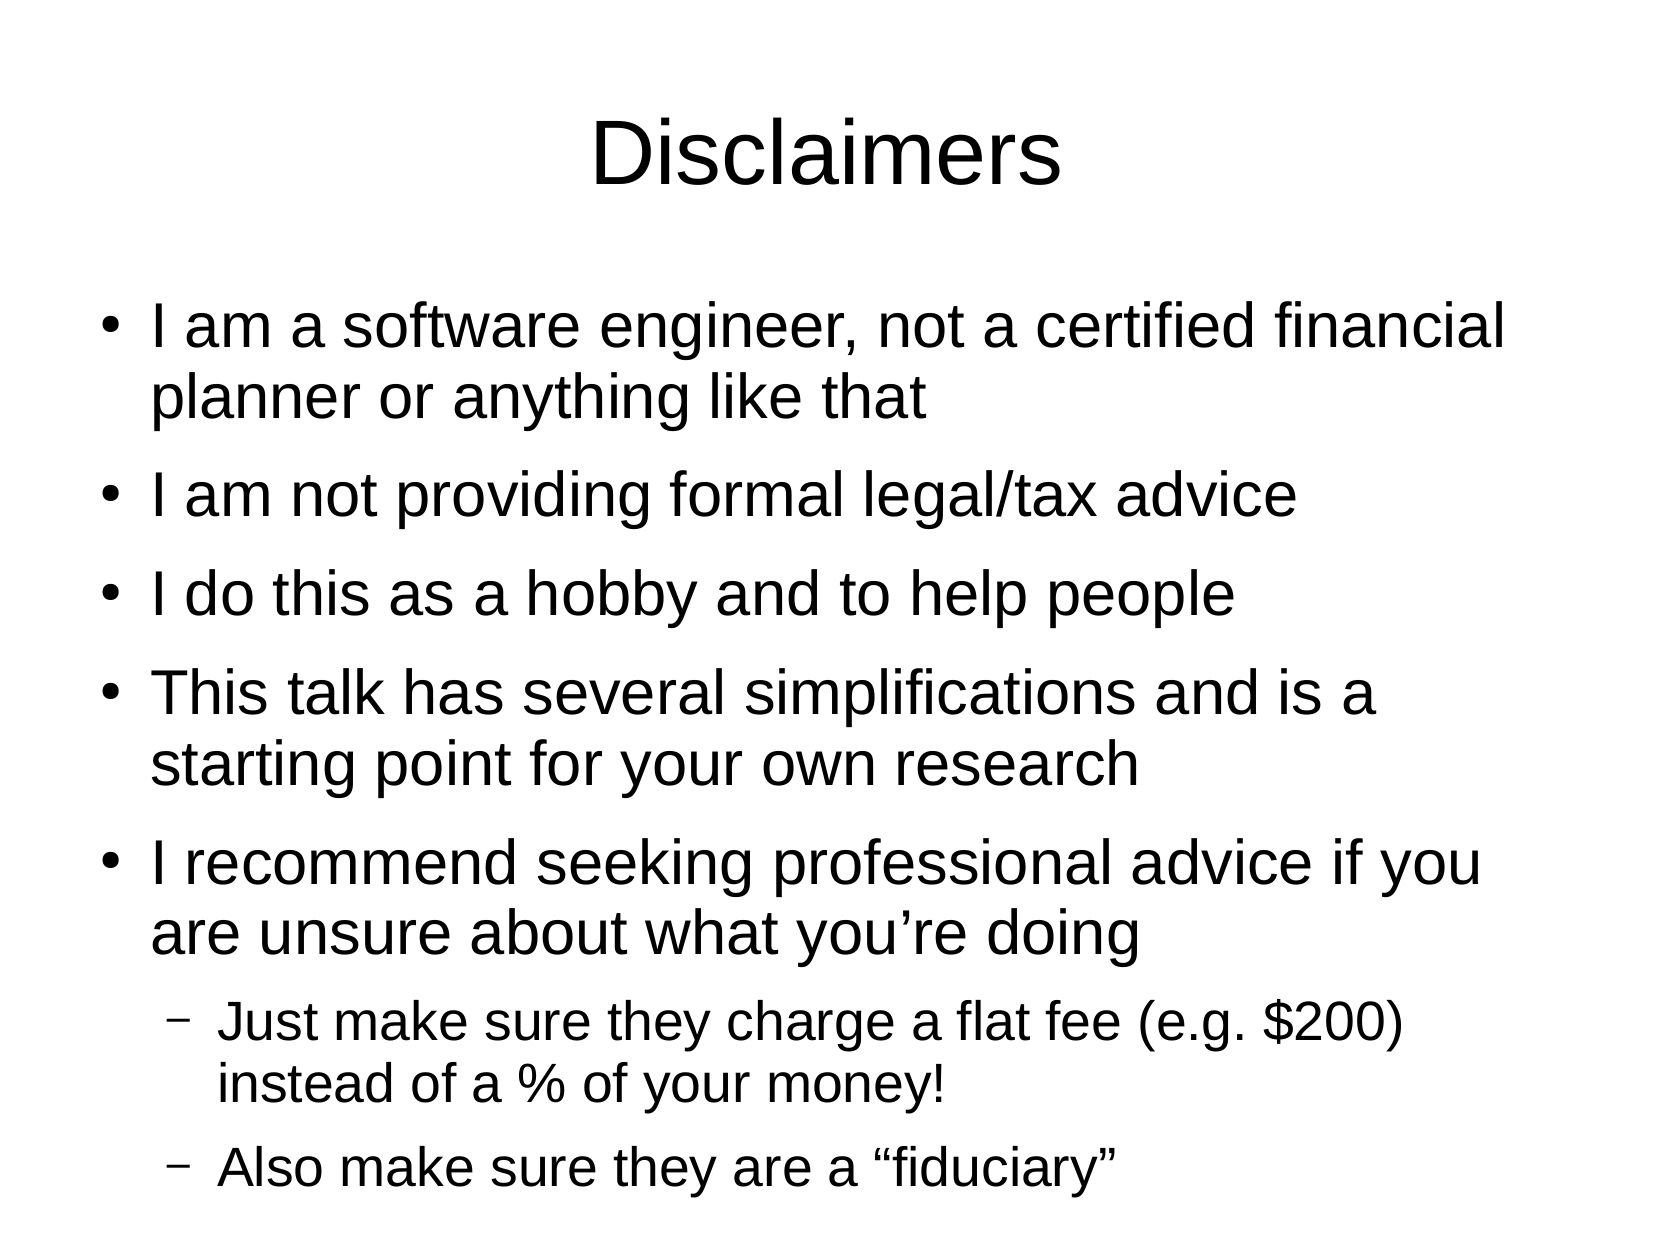

# Disclaimers
I am a software engineer, not a certified financial planner or anything like that
I am not providing formal legal/tax advice
I do this as a hobby and to help people
This talk has several simplifications and is a starting point for your own research
I recommend seeking professional advice if you are unsure about what you’re doing
Just make sure they charge a flat fee (e.g. $200) instead of a % of your money!
Also make sure they are a “fiduciary”